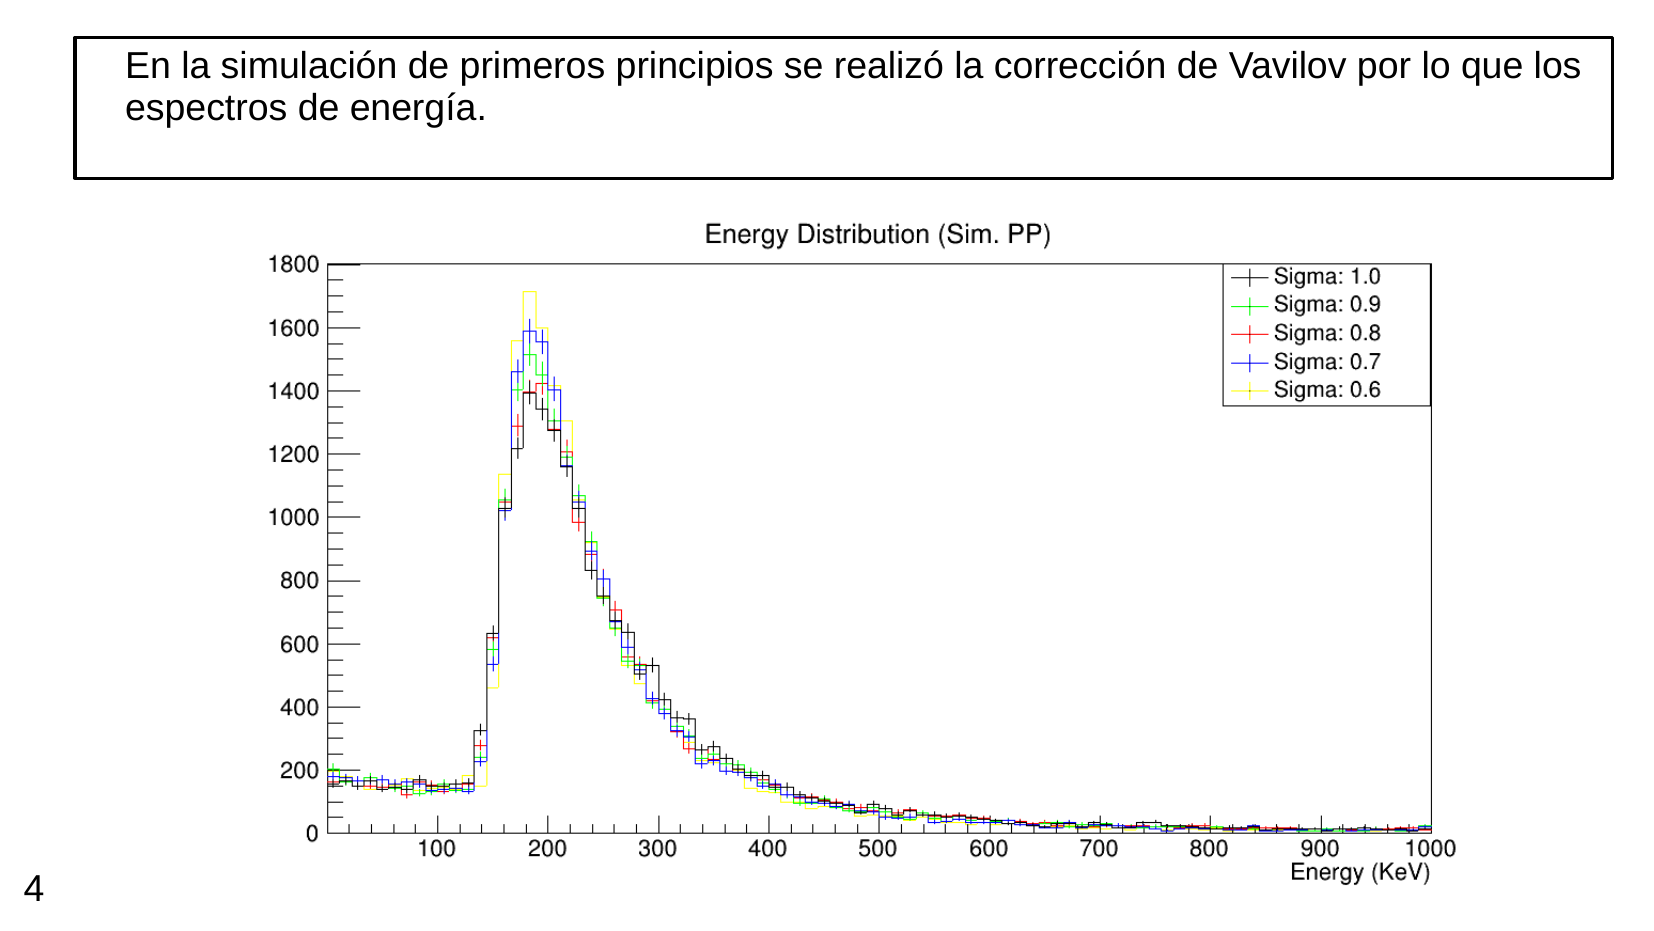

En la simulación de primeros principios se realizó la corrección de Vavilov por lo que los espectros de energía.